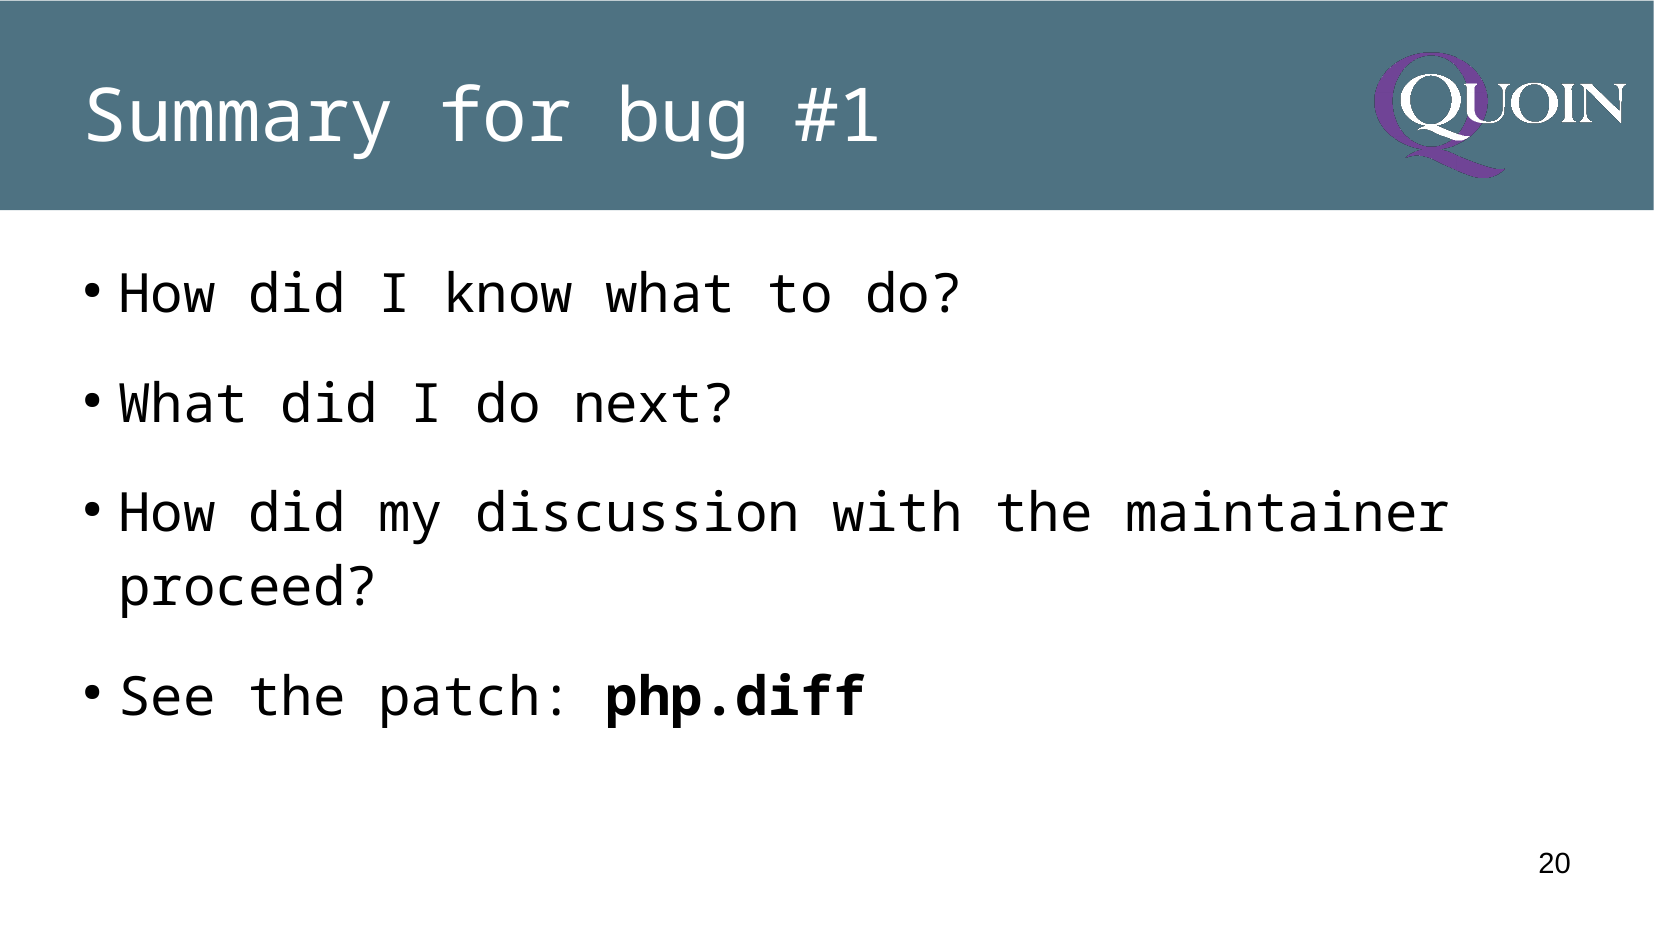

# Summary for bug #1
How did I know what to do?
What did I do next?
How did my discussion with the maintainer proceed?
See the patch: php.diff
20